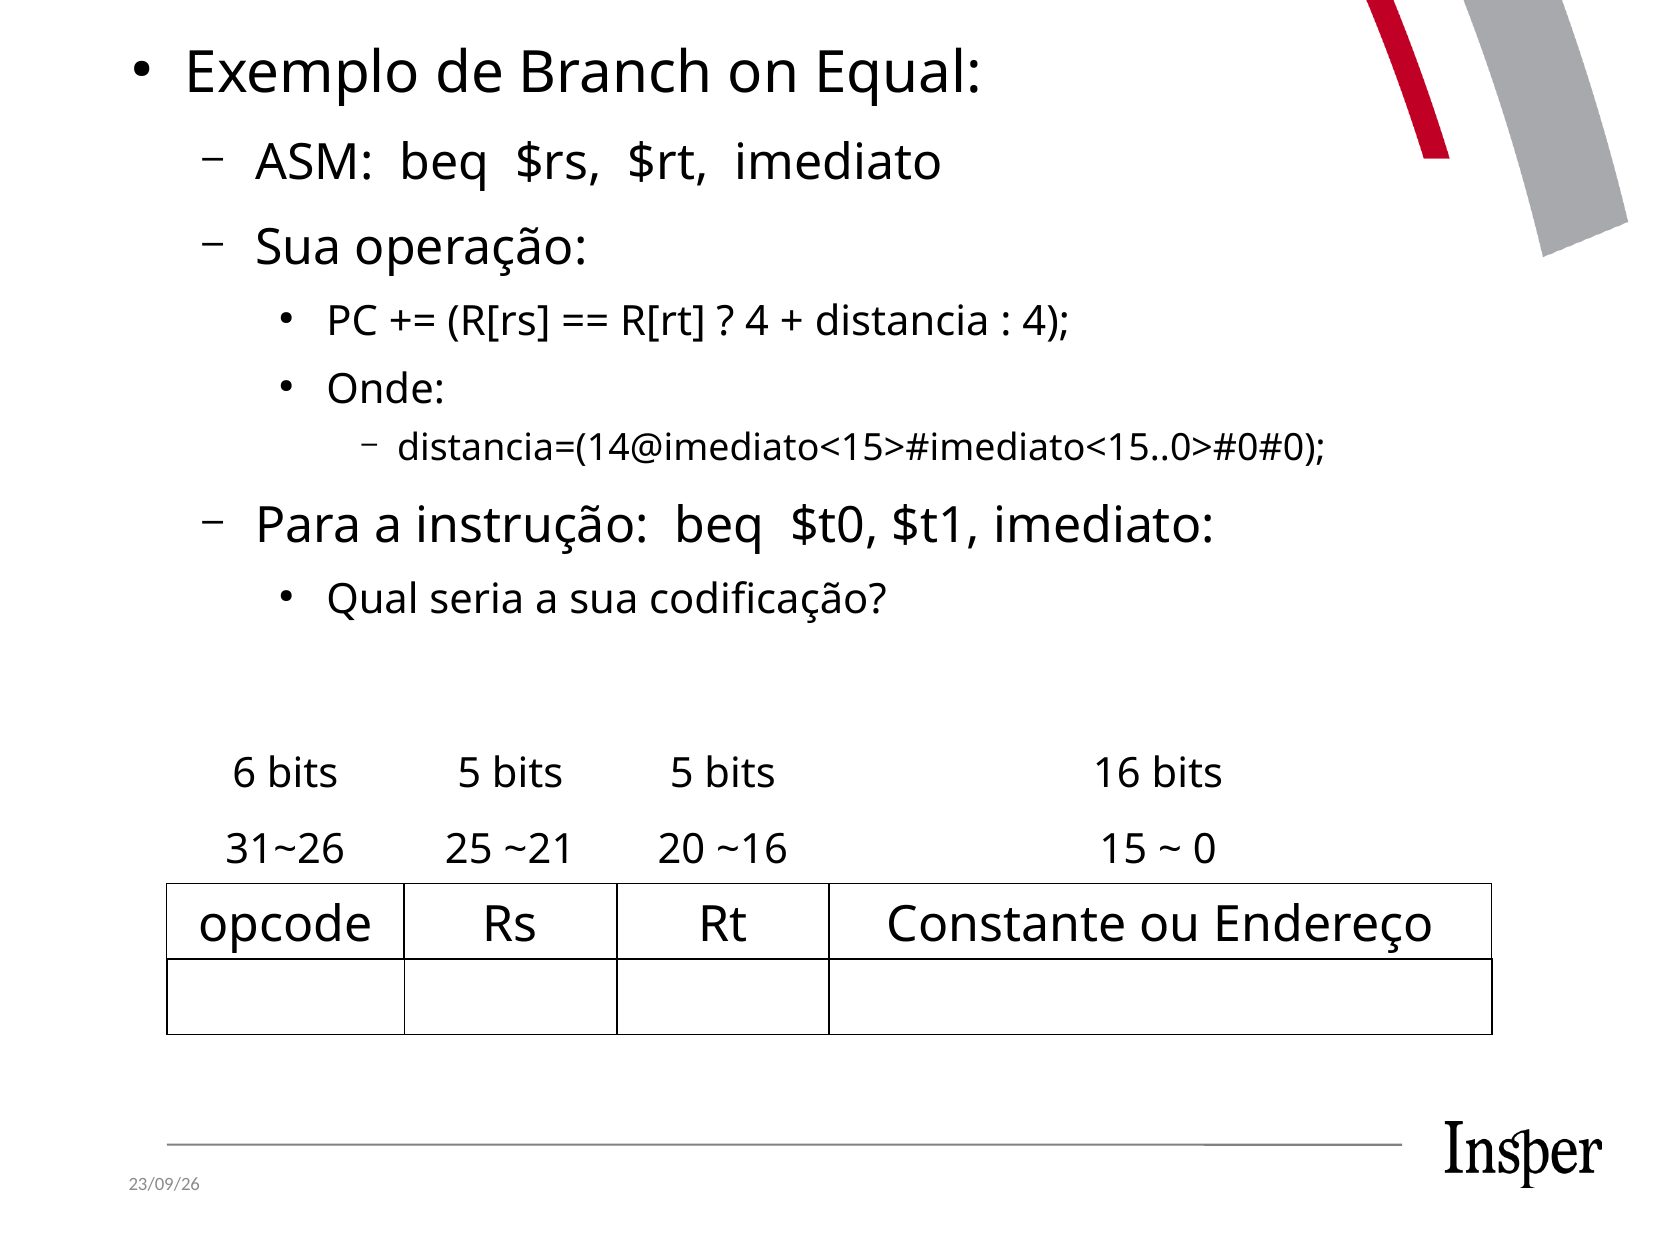

# Exemplo de Branch on Equal:
ASM: beq $rs, $rt, imediato
Sua operação:
PC += (R[rs] == R[rt] ? 4 + distancia : 4);
Onde:
distancia=(14@imediato<15>#imediato<15..0>#0#0);
Para a instrução: beq $t0, $t1, imediato:
Qual seria a sua codificação?
6 bits
31~26
5 bits
25 ~21
5 bits
20 ~16
16 bits
15 ~ 0
opcode
Rs
Rt
Constante ou Endereço